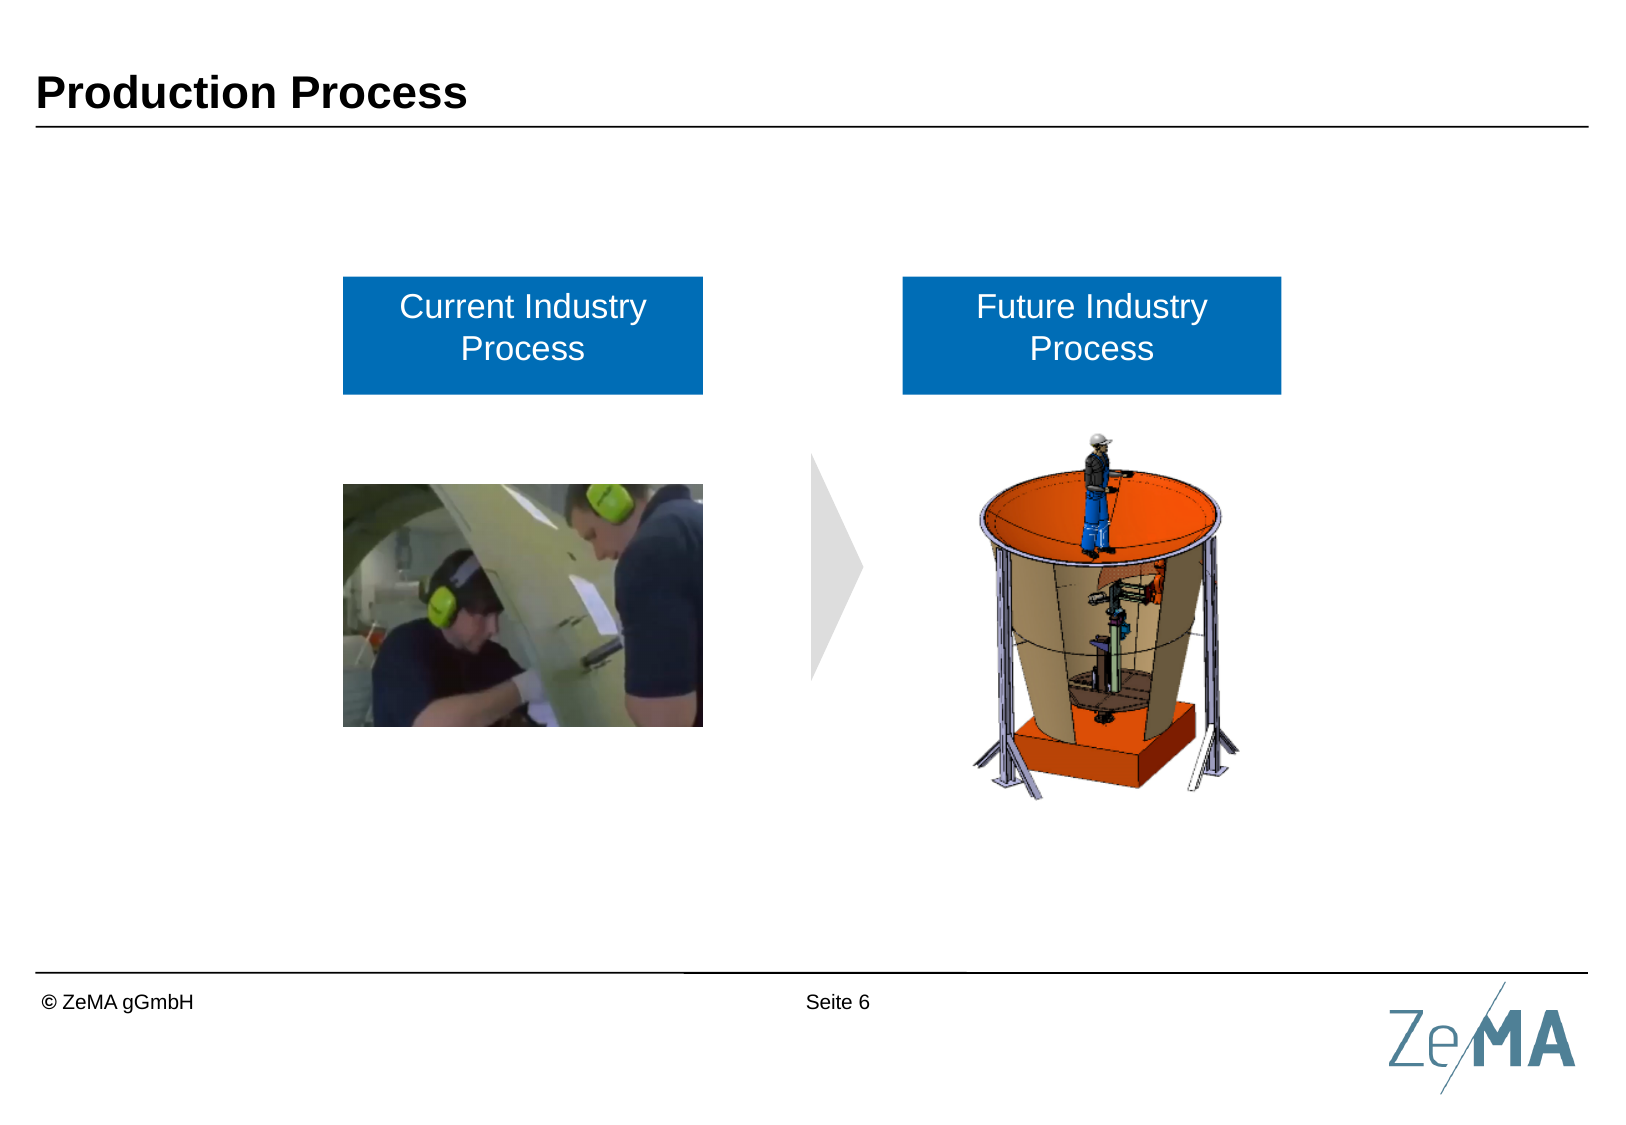

# Production Process
Current Industry Process
Future Industry Process